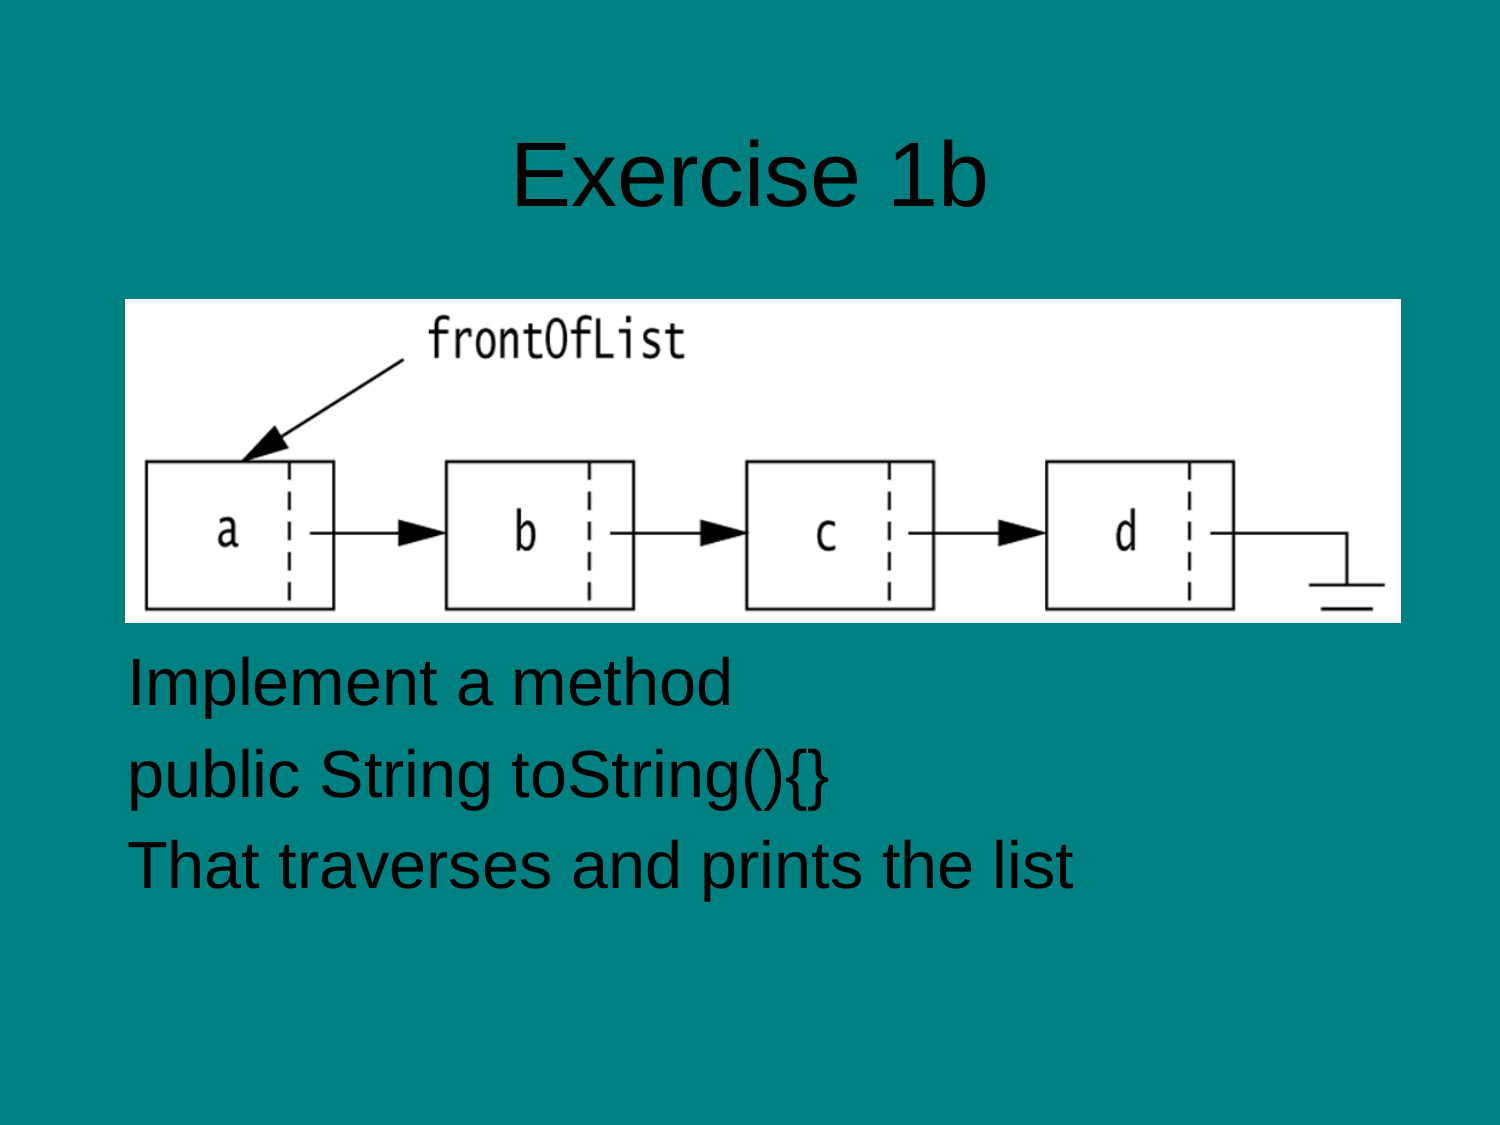

# Exercise 1b
Implement a method
public String toString(){}
That traverses and prints the list